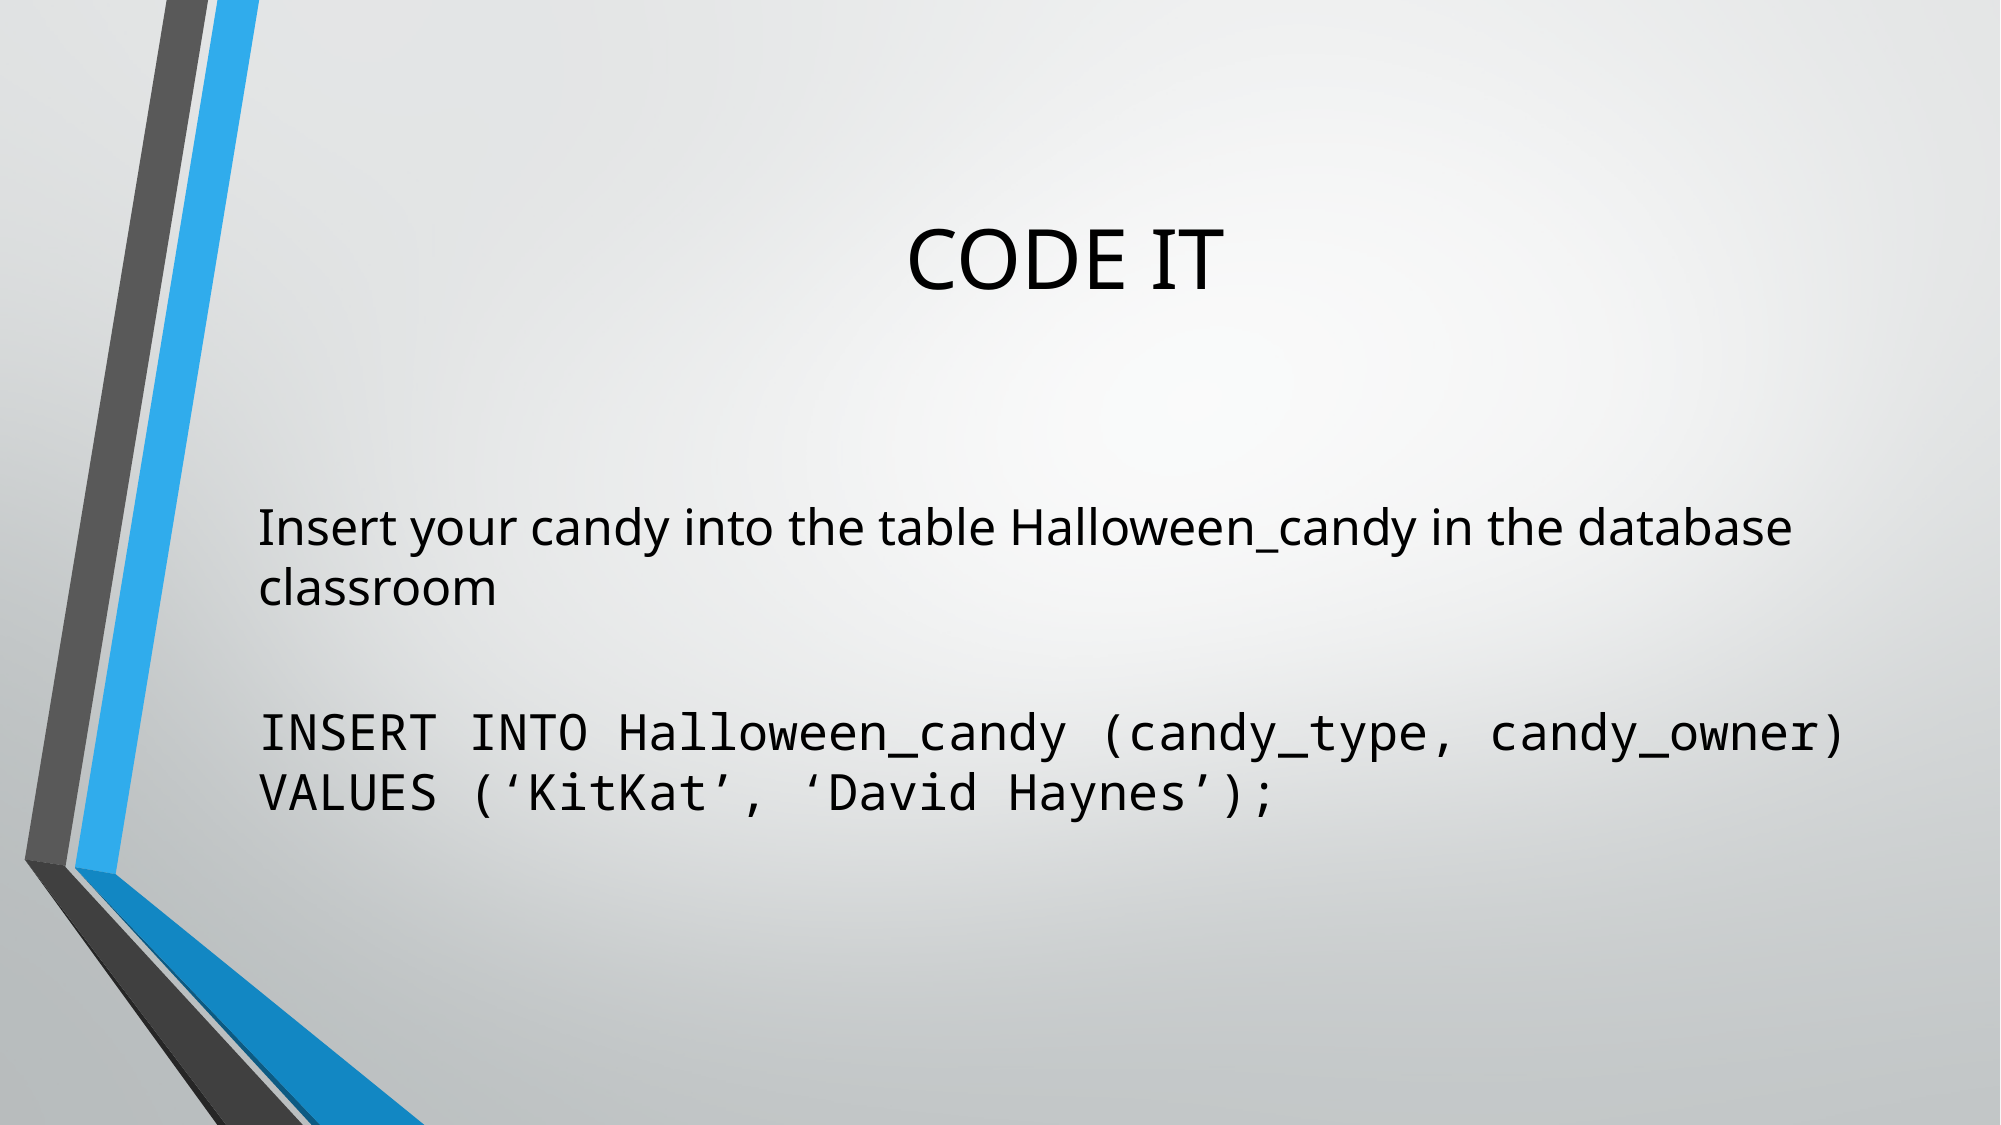

# CODE IT
Insert your candy into the table Halloween_candy in the database classroom
INSERT INTO Halloween_candy (candy_type, candy_owner) VALUES (‘KitKat’, ‘David Haynes’);